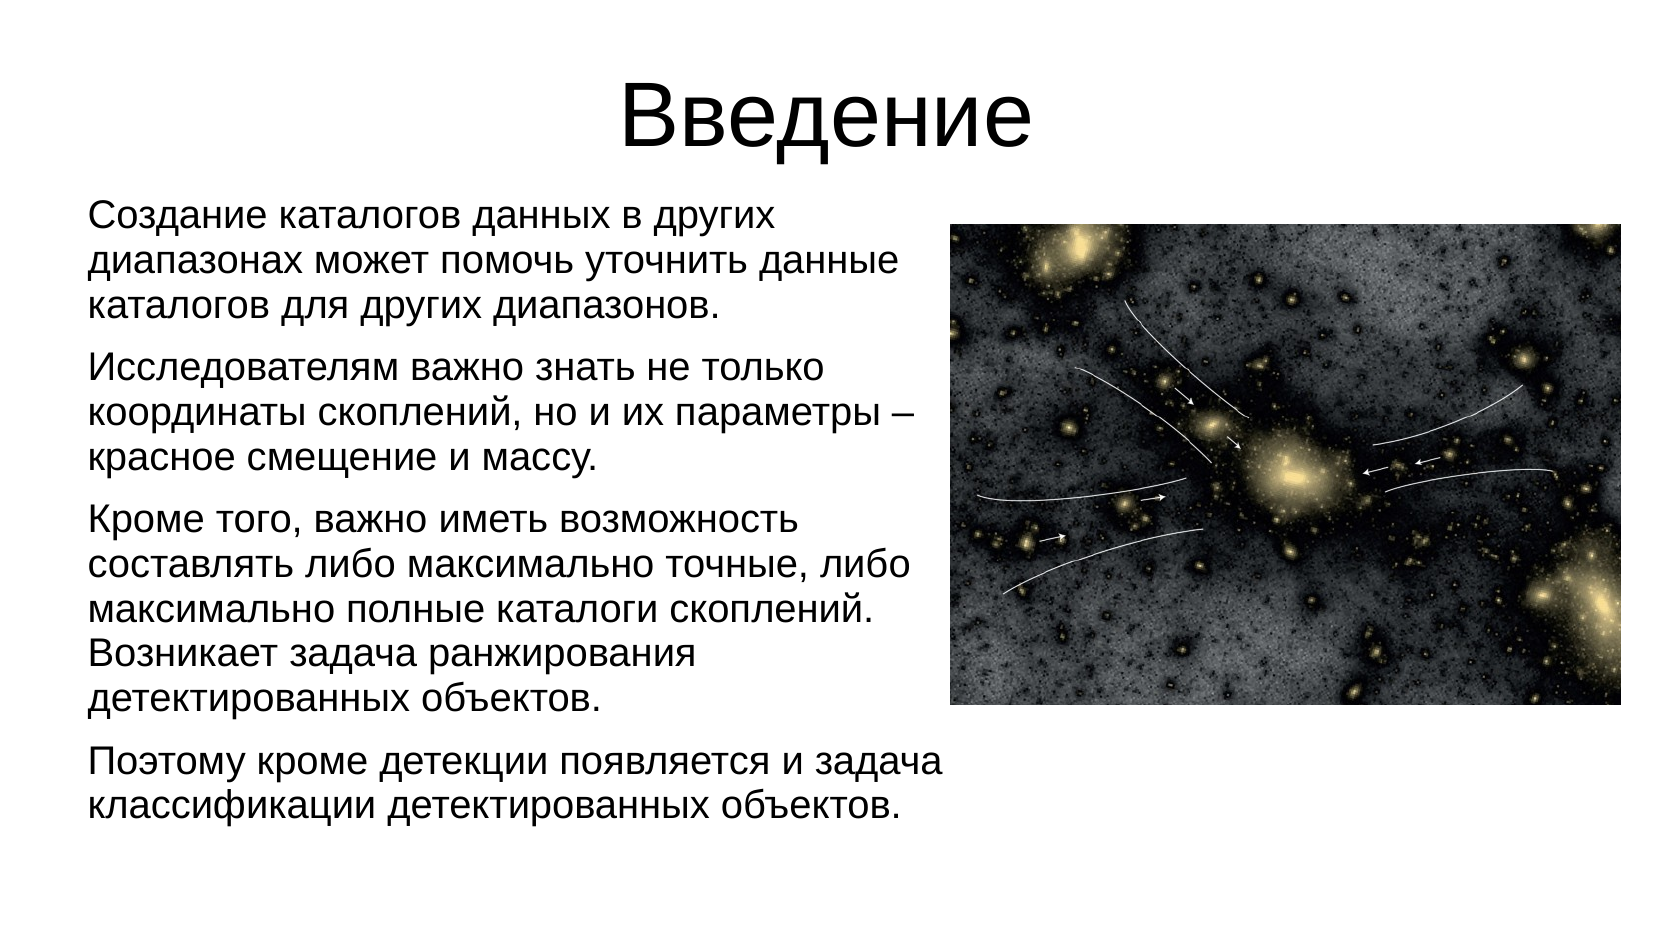

# Введение
Создание каталогов данных в других диапазонах может помочь уточнить данные каталогов для других диапазонов.
Исследователям важно знать не только координаты скоплений, но и их параметры – красное смещение и массу.
Кроме того, важно иметь возможность составлять либо максимально точные, либо максимально полные каталоги скоплений. Возникает задача ранжирования детектированных объектов.
Поэтому кроме детекции появляется и задача классификации детектированных объектов.